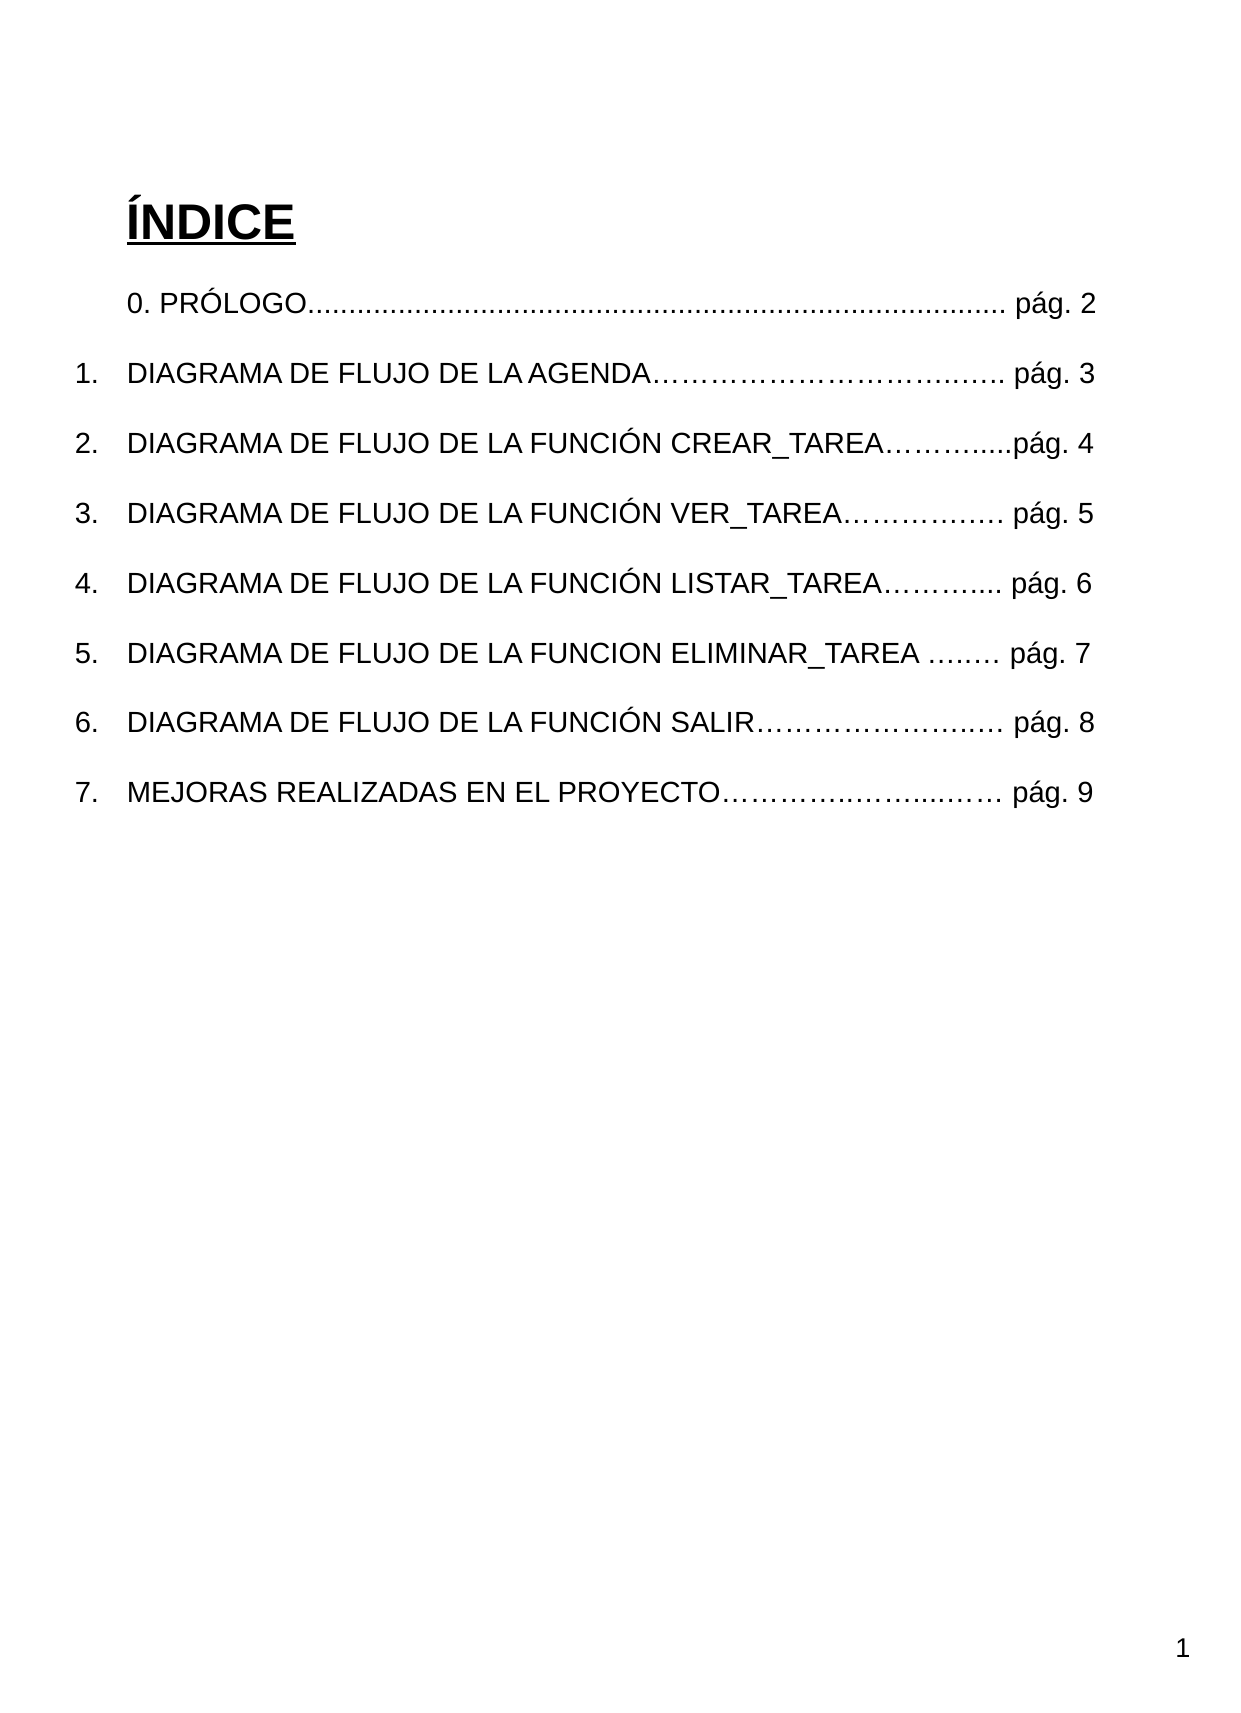

ÍNDICE
0. PRÓLOGO..................................................................................... pág. 2
DIAGRAMA DE FLUJO DE LA AGENDA…………………………..….. pág. 3
DIAGRAMA DE FLUJO DE LA FUNCIÓN CREAR_TAREA……….....pág. 4
DIAGRAMA DE FLUJO DE LA FUNCIÓN VER_TAREA………….…. pág. 5
DIAGRAMA DE FLUJO DE LA FUNCIÓN LISTAR_TAREA……….... pág. 6
DIAGRAMA DE FLUJO DE LA FUNCION ELIMINAR_TAREA …..… pág. 7
DIAGRAMA DE FLUJO DE LA FUNCIÓN SALIR…………………..… pág. 8
MEJORAS REALIZADAS EN EL PROYECTO…………..……....…… pág. 9
1